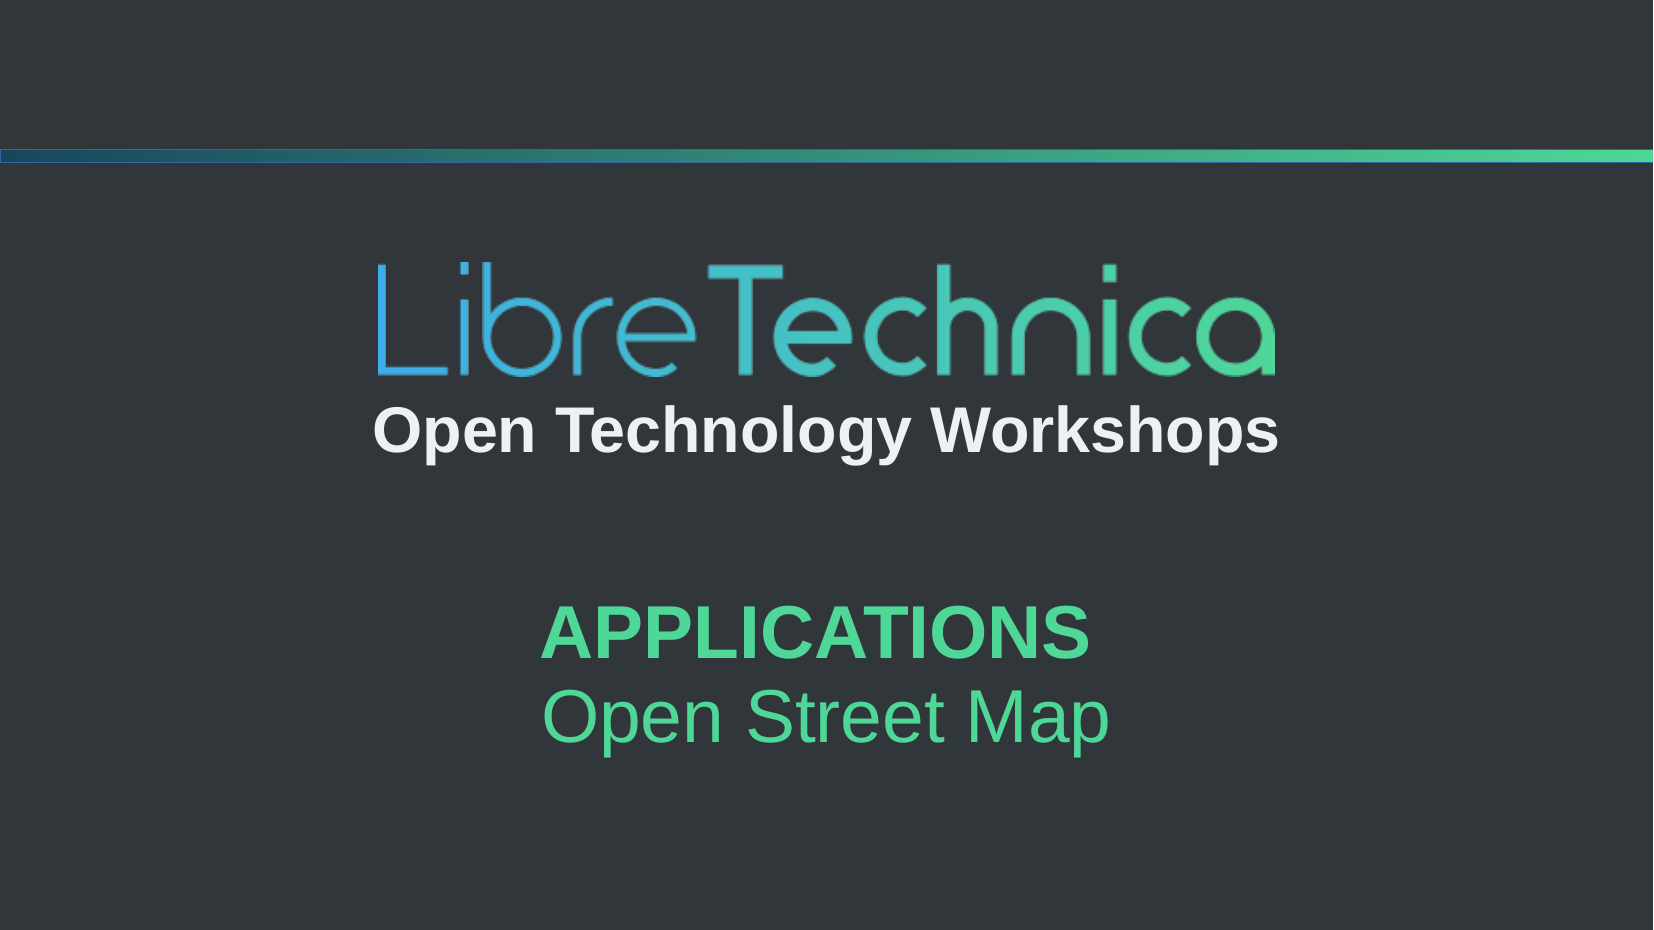

# Open Technology Workshops
APPLICATIONS
Open Street Map